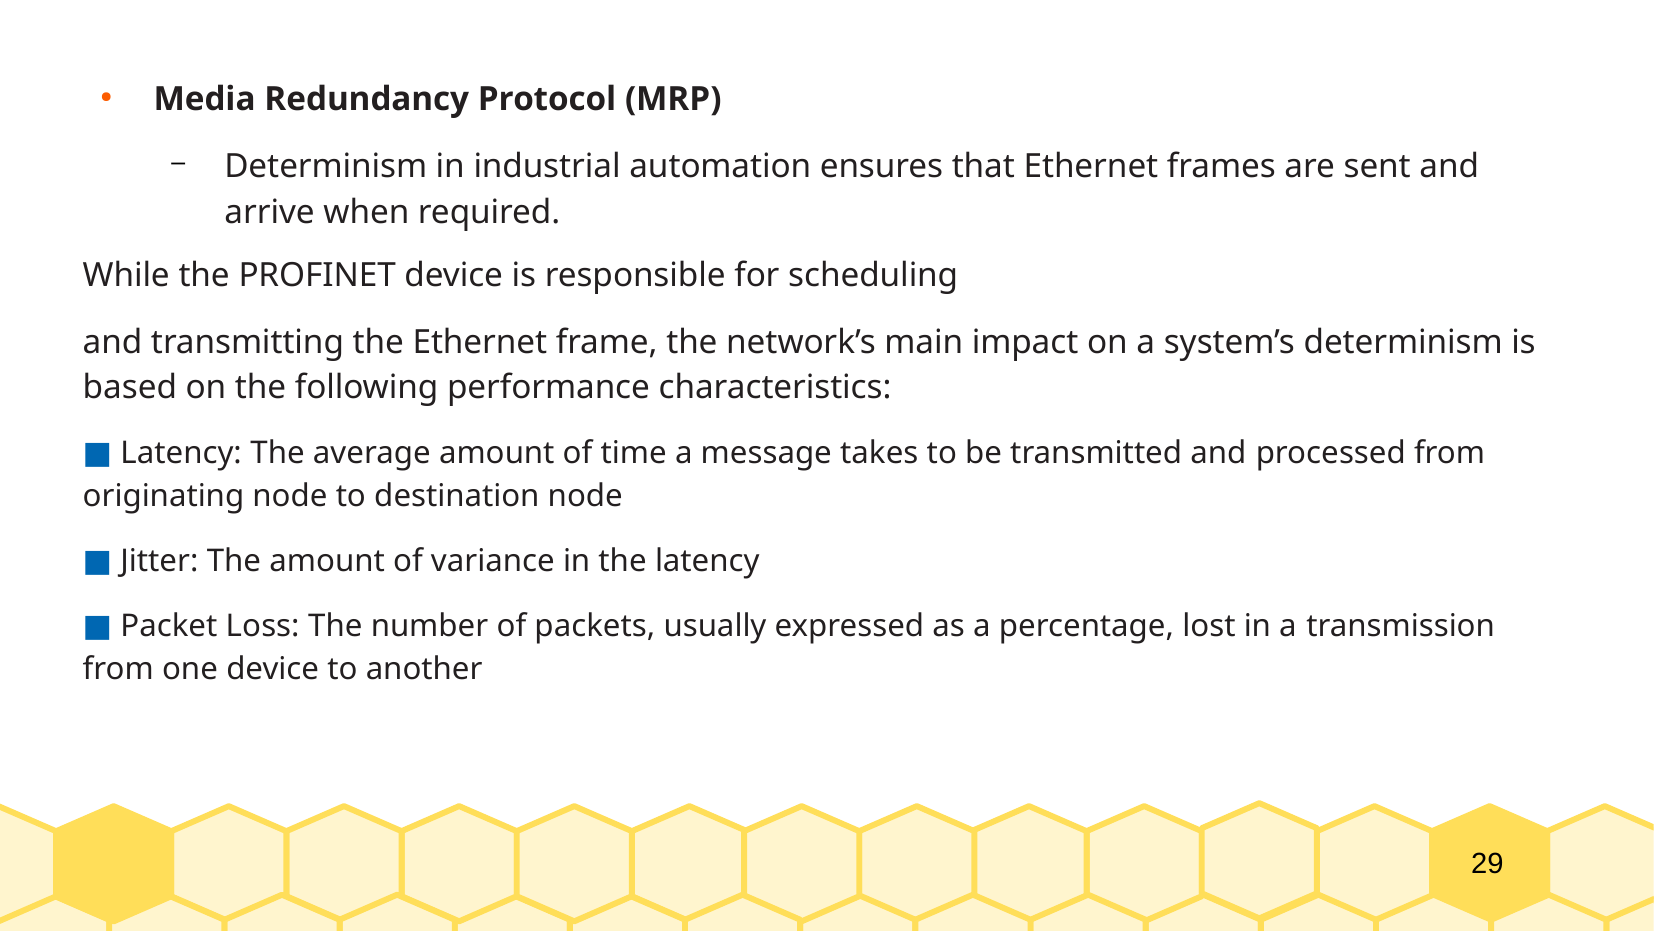

# Media Redundancy Protocol (MRP)
Determinism in industrial automation ensures that Ethernet frames are sent and arrive when required.
While the PROFINET device is responsible for scheduling
and transmitting the Ethernet frame, the network’s main impact on a system’s determinism is based on the following performance characteristics:
■ Latency: The average amount of time a message takes to be transmitted and processed from originating node to destination node
■ Jitter: The amount of variance in the latency
■ Packet Loss: The number of packets, usually expressed as a percentage, lost in a transmission from one device to another